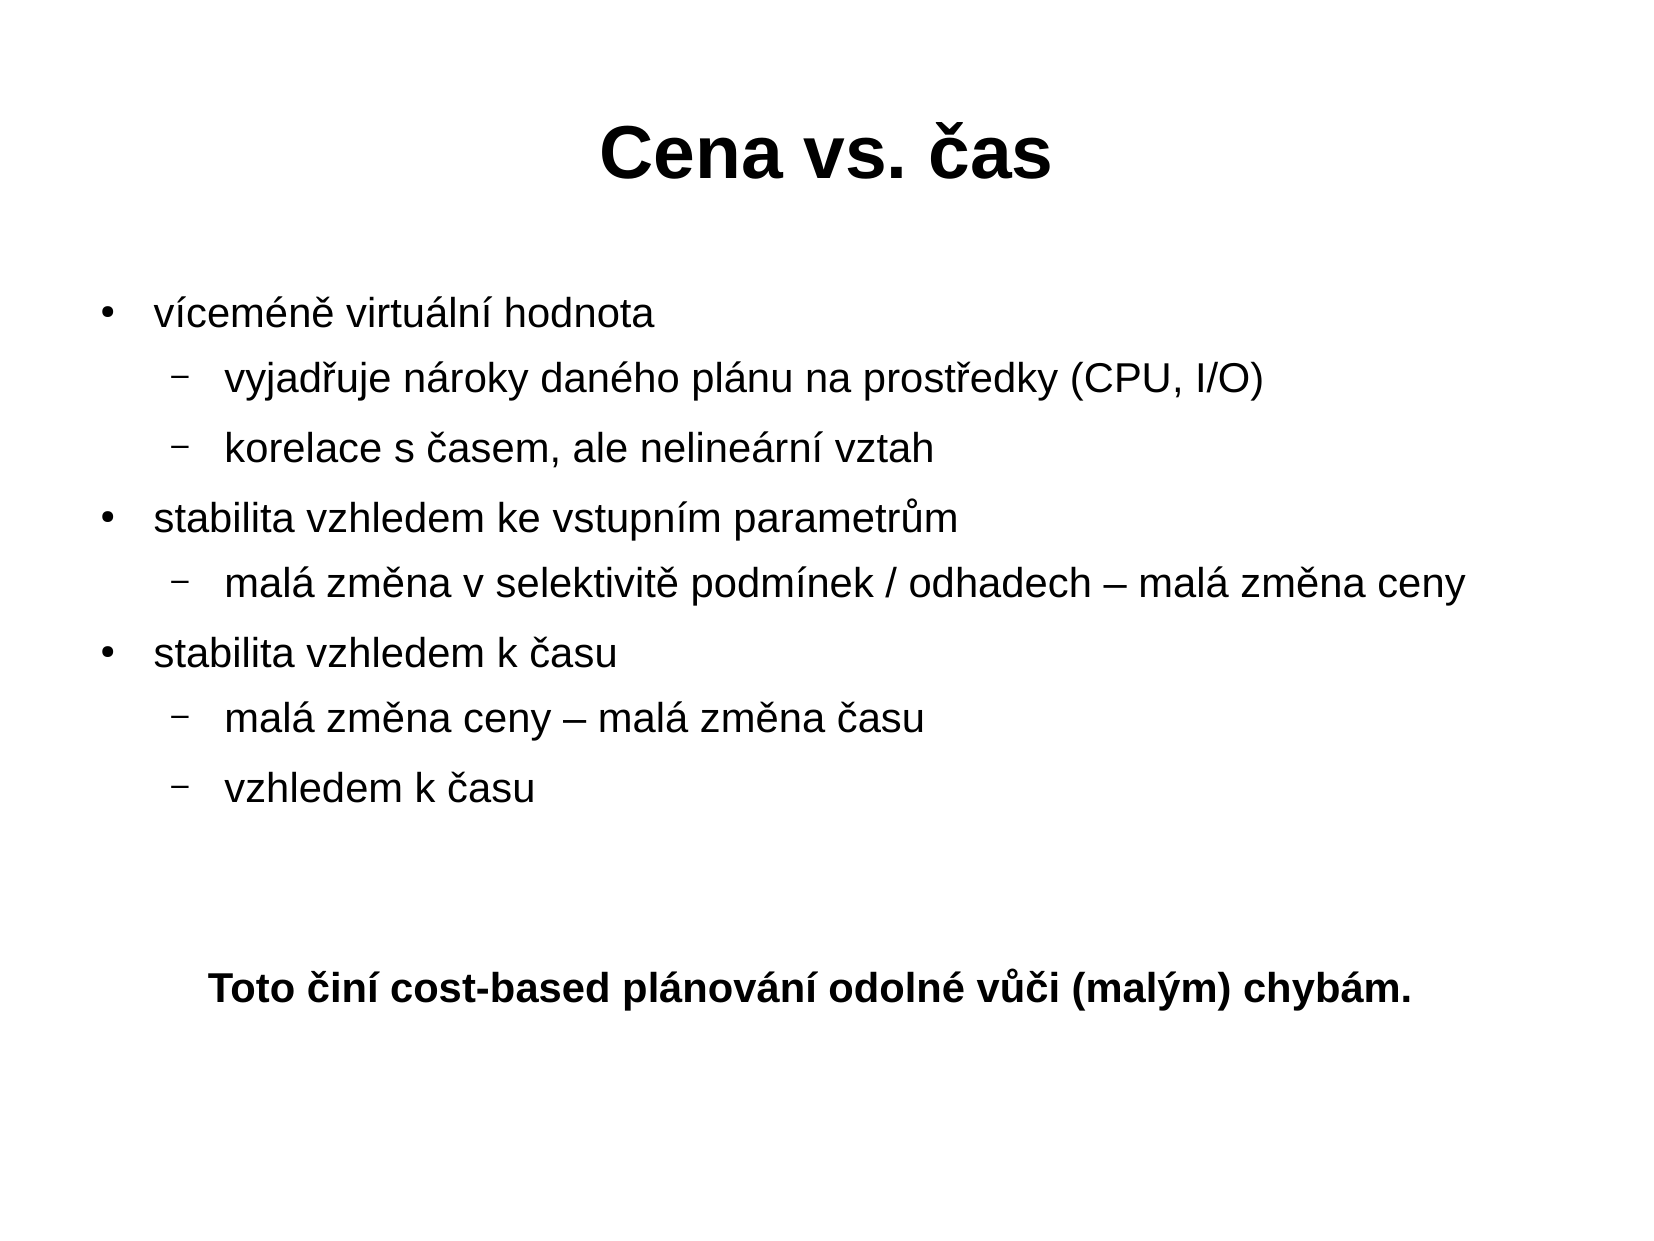

# Cena vs. čas
víceméně virtuální hodnota
vyjadřuje nároky daného plánu na prostředky (CPU, I/O)
korelace s časem, ale nelineární vztah
stabilita vzhledem ke vstupním parametrům
malá změna v selektivitě podmínek / odhadech – malá změna ceny
stabilita vzhledem k času
malá změna ceny – malá změna času
vzhledem k času
Toto činí cost-based plánování odolné vůči (malým) chybám.